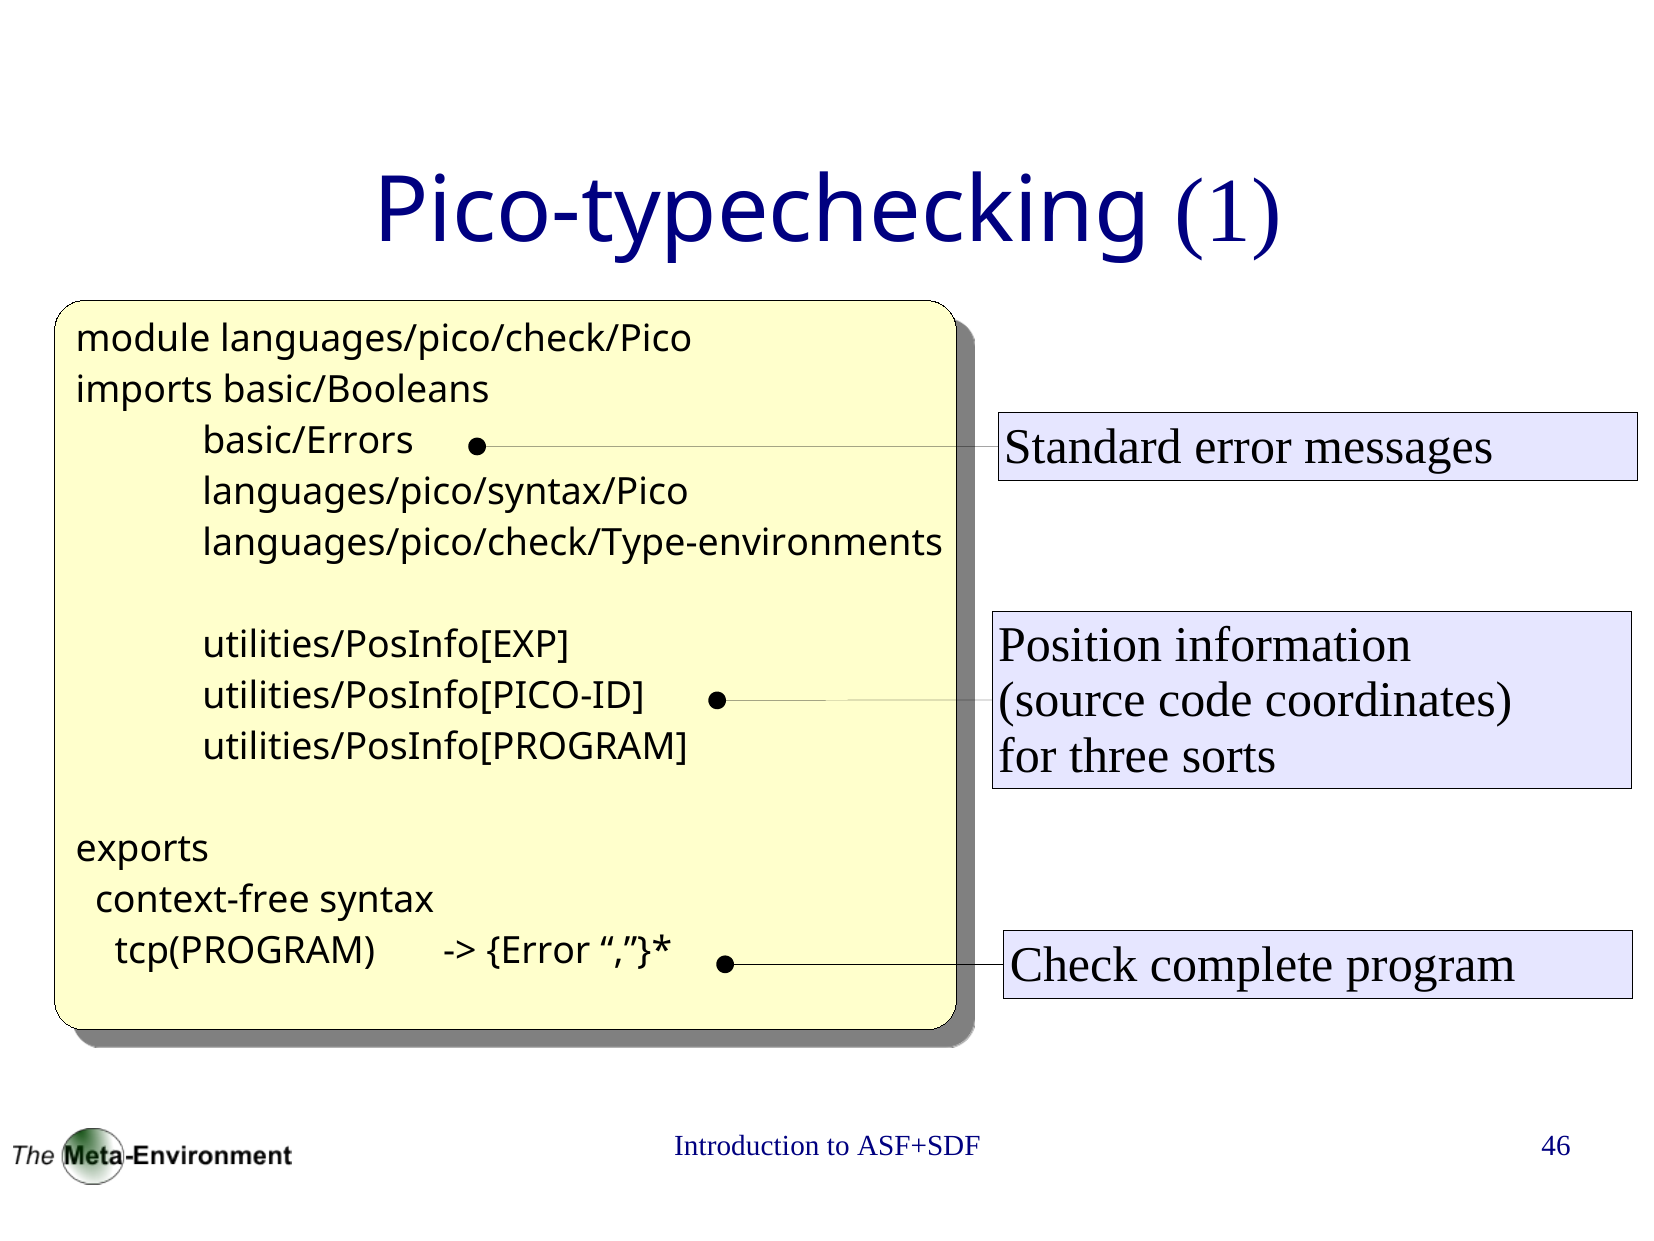

# Pico-typechecking (1)
module languages/pico/check/Pico
imports basic/Booleans
 basic/Errors
 languages/pico/syntax/Pico
 languages/pico/check/Type-environments
 utilities/PosInfo[EXP]
 utilities/PosInfo[PICO-ID]
 utilities/PosInfo[PROGRAM]
exports
 context-free syntax
 tcp(PROGRAM) -> {Error “,”}*
46